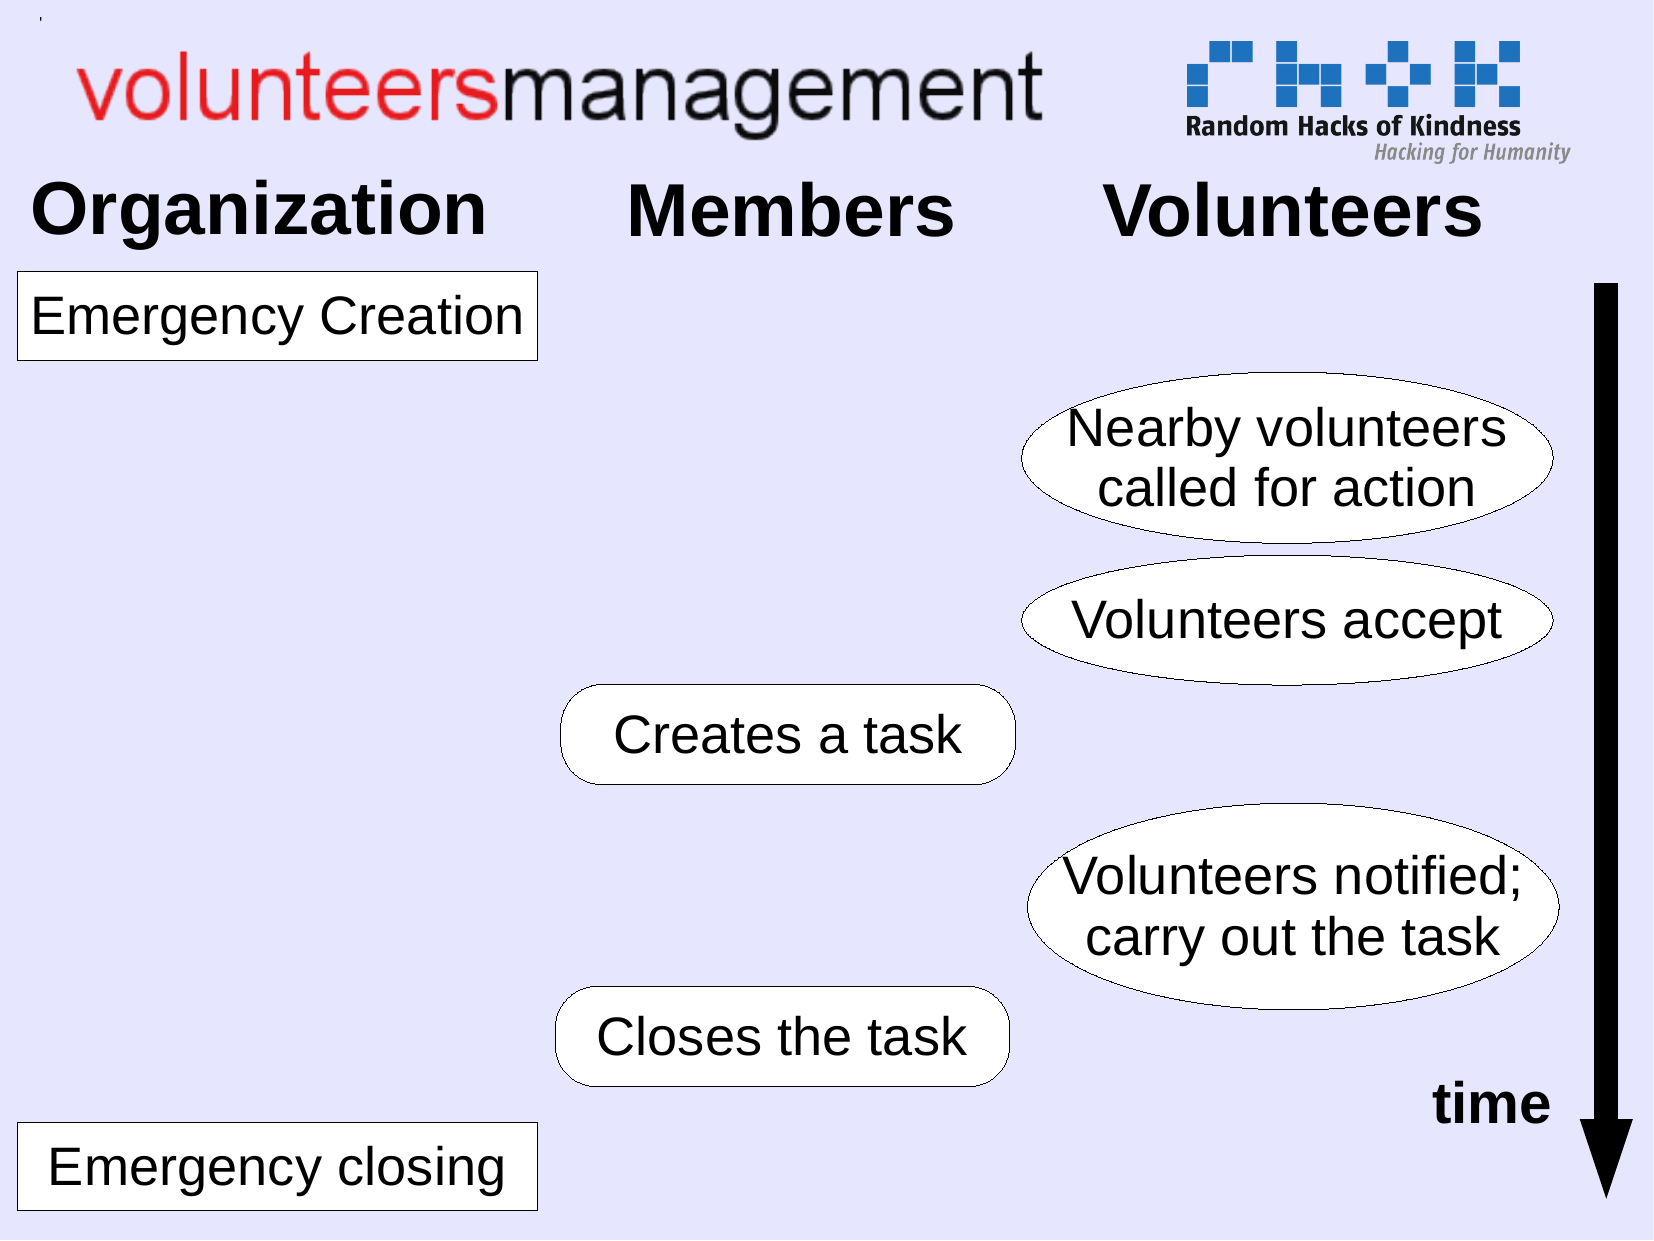

Organization
Members
Volunteers
Emergency Creation
Nearby volunteers
called for action
Volunteers accept
Creates a task
Volunteers notified;
carry out the task
Closes the task
time
Emergency closing